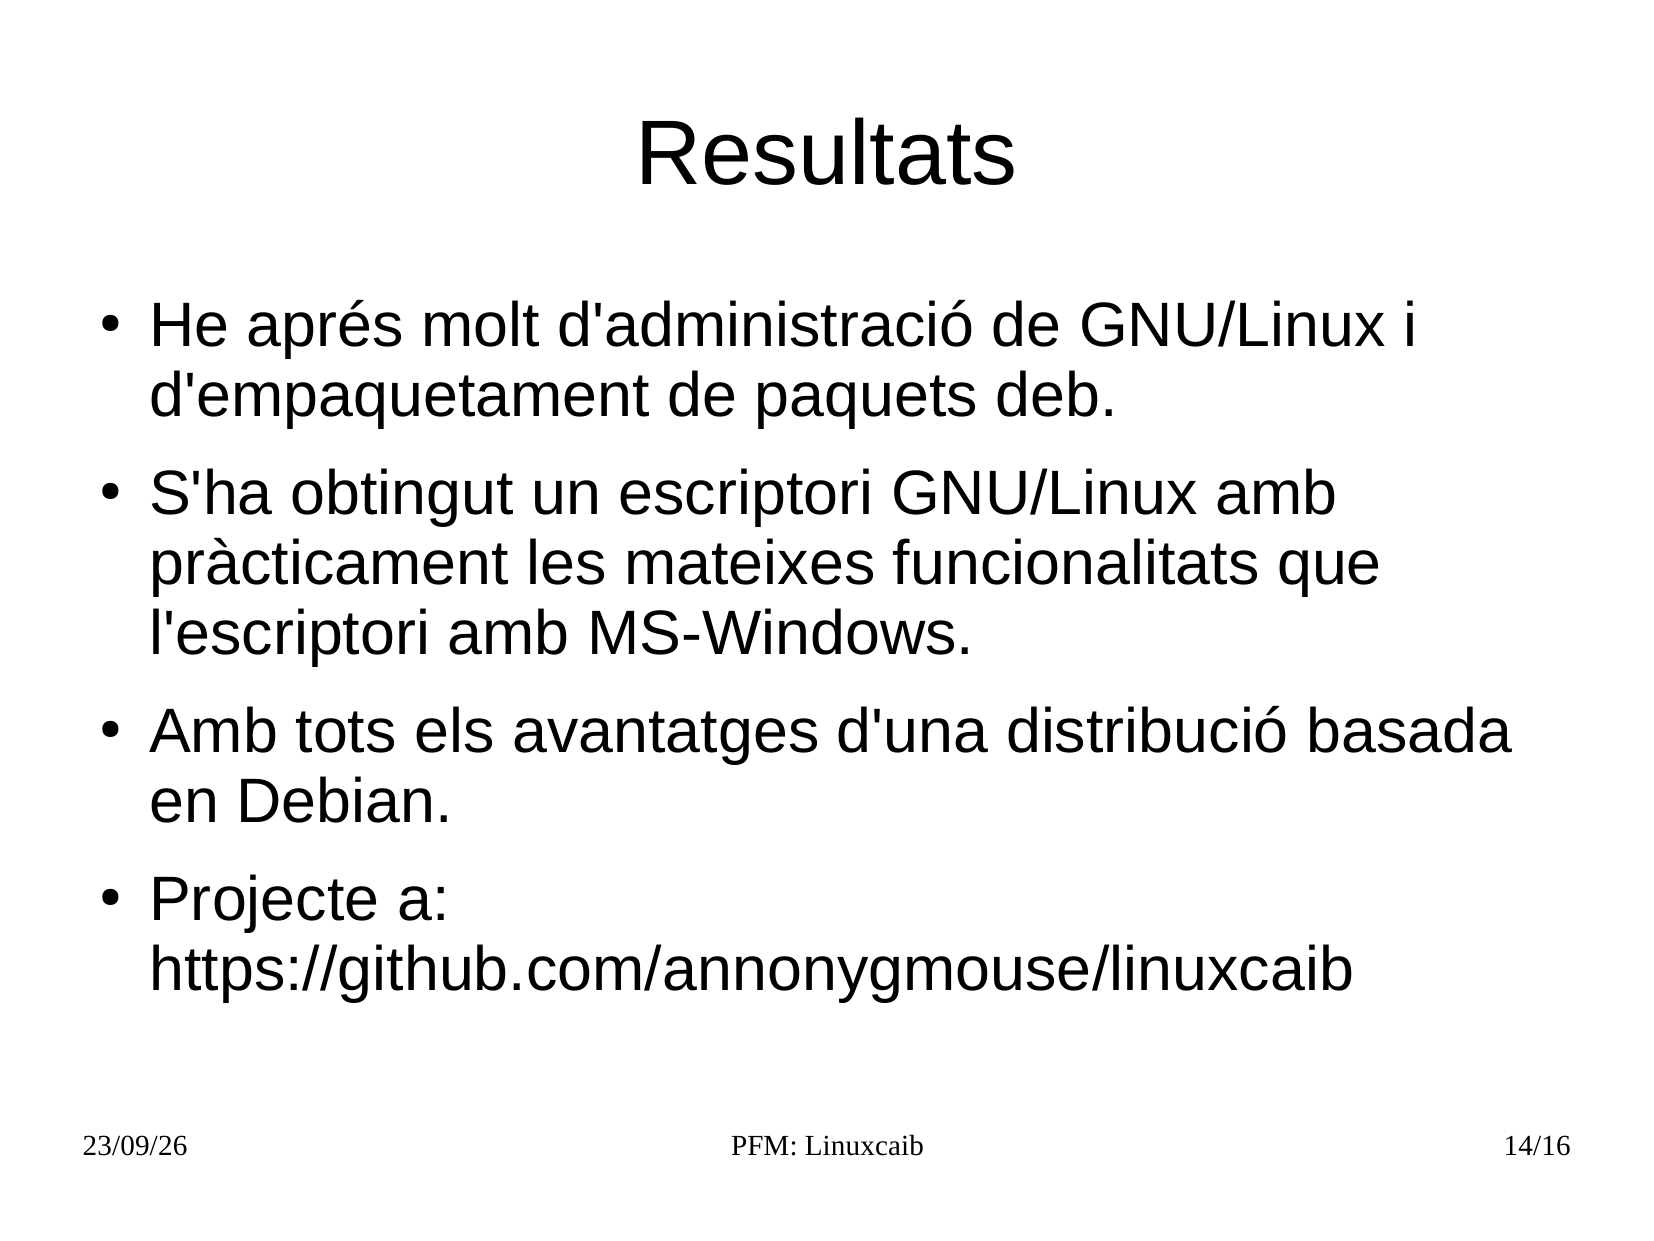

# Resultats
He aprés molt d'administració de GNU/Linux i d'empaquetament de paquets deb.
S'ha obtingut un escriptori GNU/Linux amb pràcticament les mateixes funcionalitats que l'escriptori amb MS-Windows.
Amb tots els avantatges d'una distribució basada en Debian.
Projecte a: https://github.com/annonygmouse/linuxcaib
PFM: Linuxcaib
14